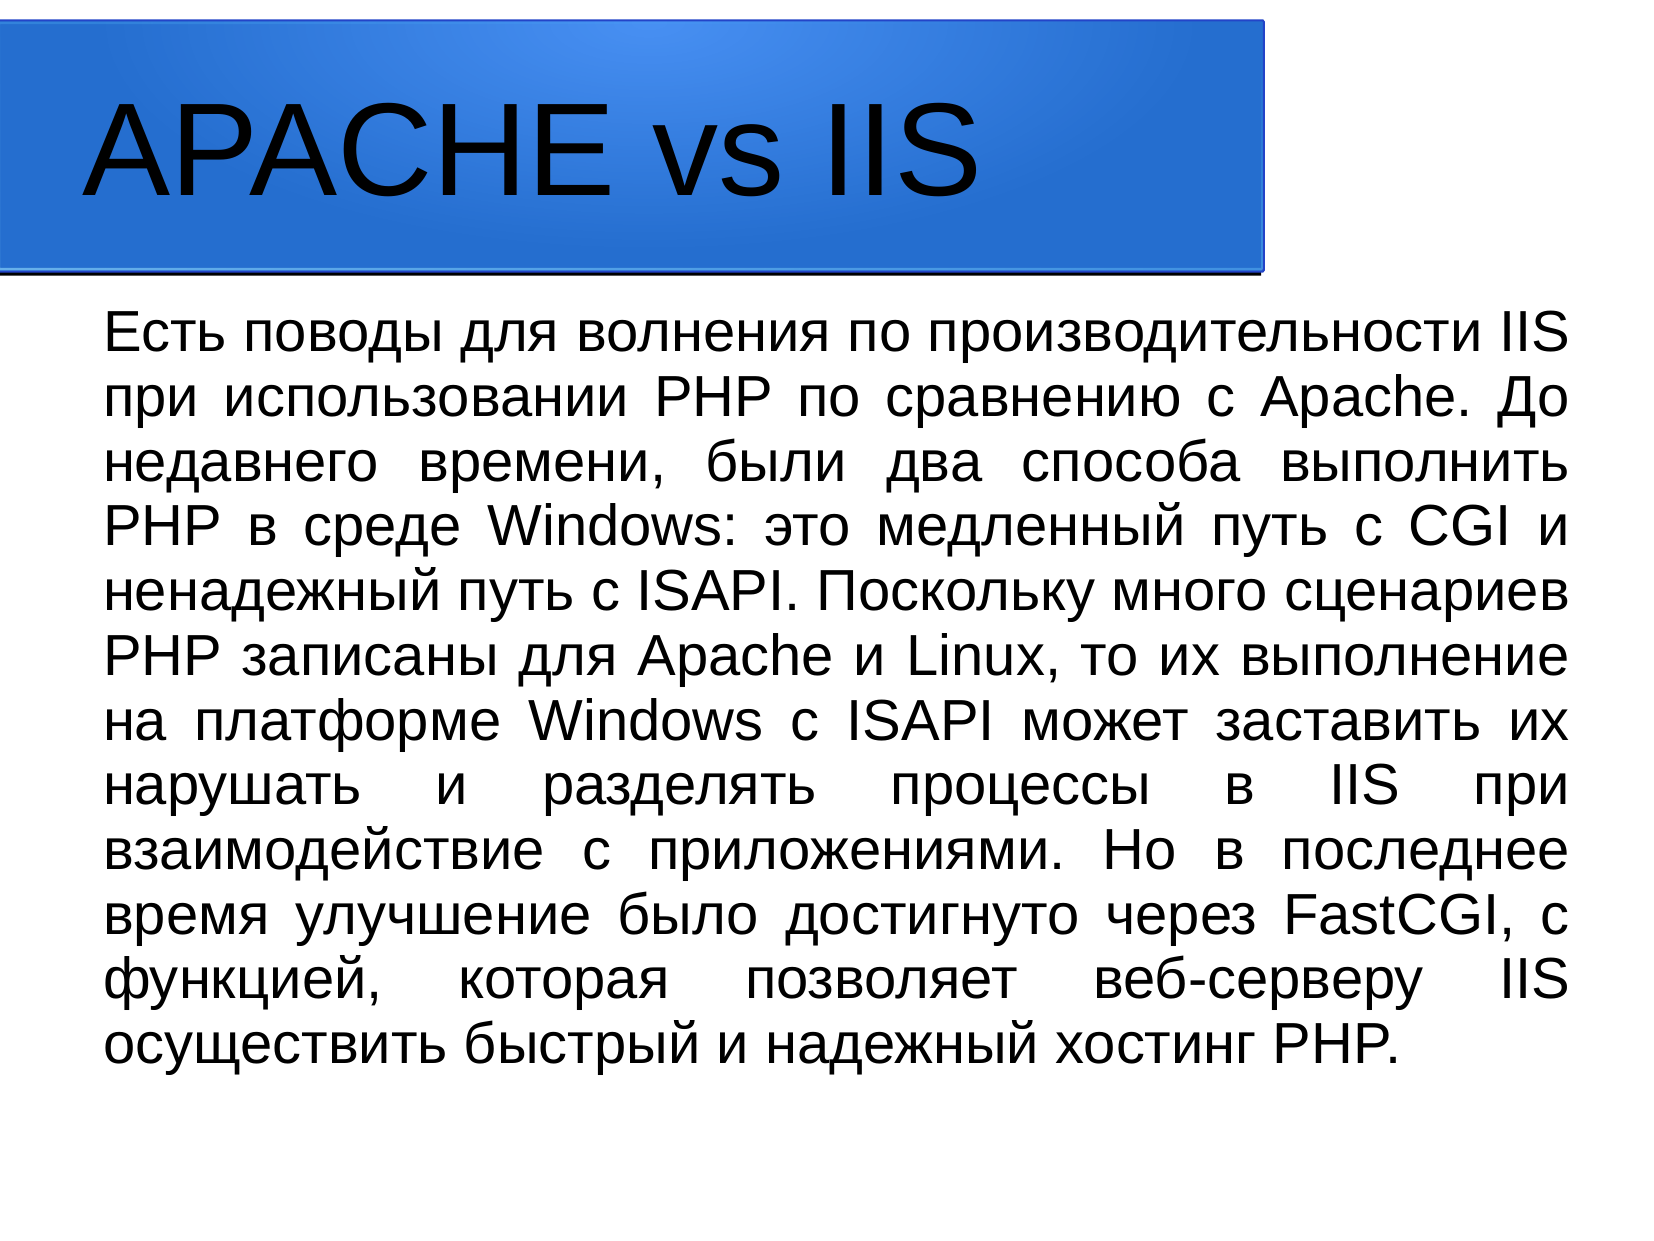

# APACHE vs IIS
Есть поводы для волнения по производительности IIS при использовании PHP по сравнению с Apache. До недавнего времени, были два способа выполнить PHP в среде Windows: это медленный путь с CGI и ненадежный путь с ISAPI. Поскольку много сценариев PHP записаны для Apache и Linux, то их выполнение на платформе Windows с ISAPI может заставить их нарушать и разделять процессы в IIS при взаимодействие с приложениями. Но в последнее время улучшение было достигнуто через FastCGI, с функцией, которая позволяет веб-серверу IIS осуществить быстрый и надежный хостинг PHP.